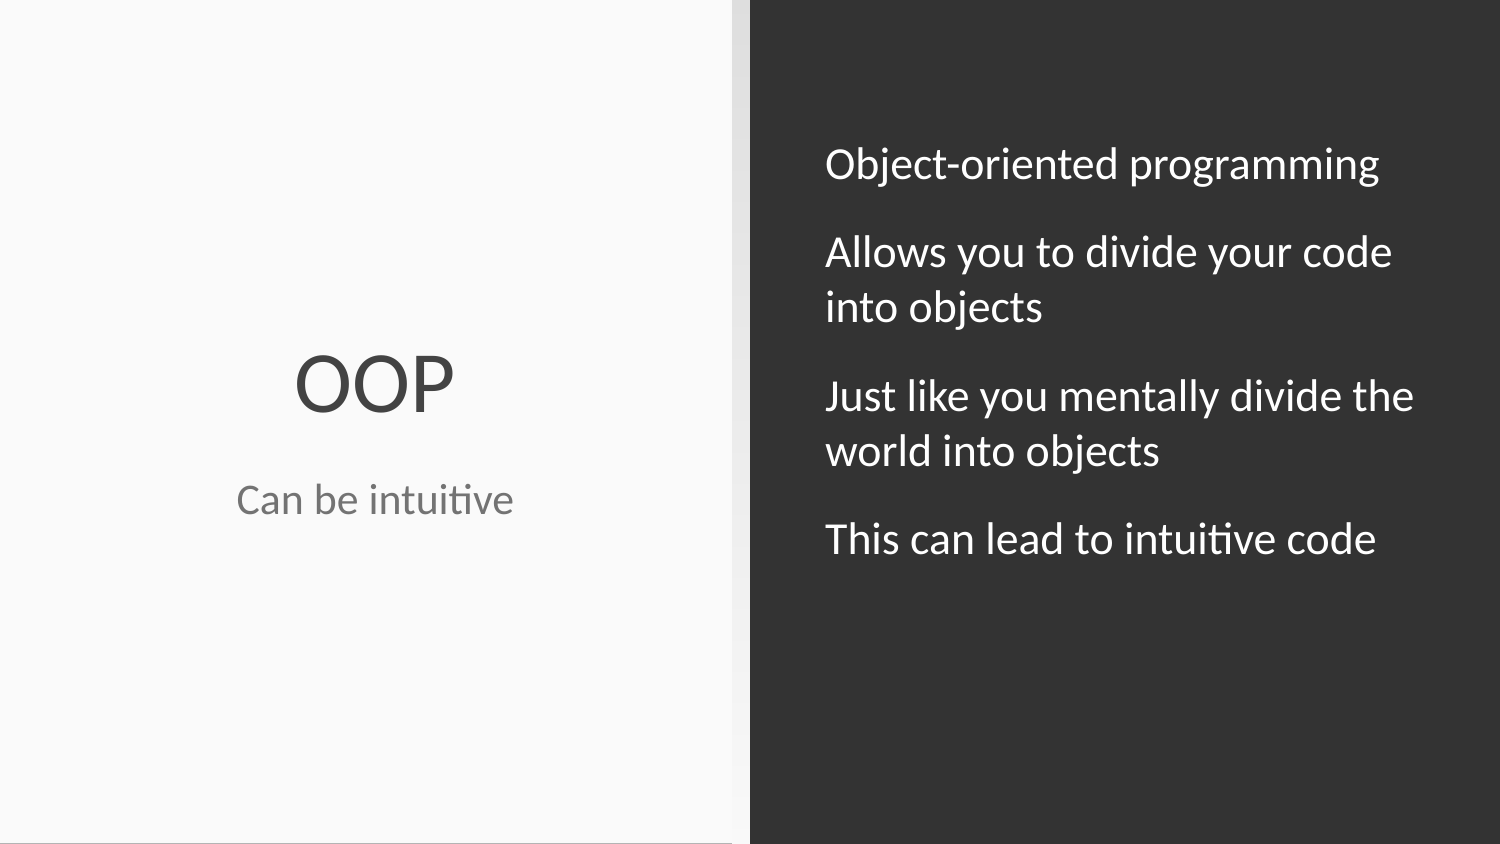

Object-oriented programming
Allows you to divide your code into objects
Just like you mentally divide the world into objects
This can lead to intuitive code
# OOP
Can be intuitive